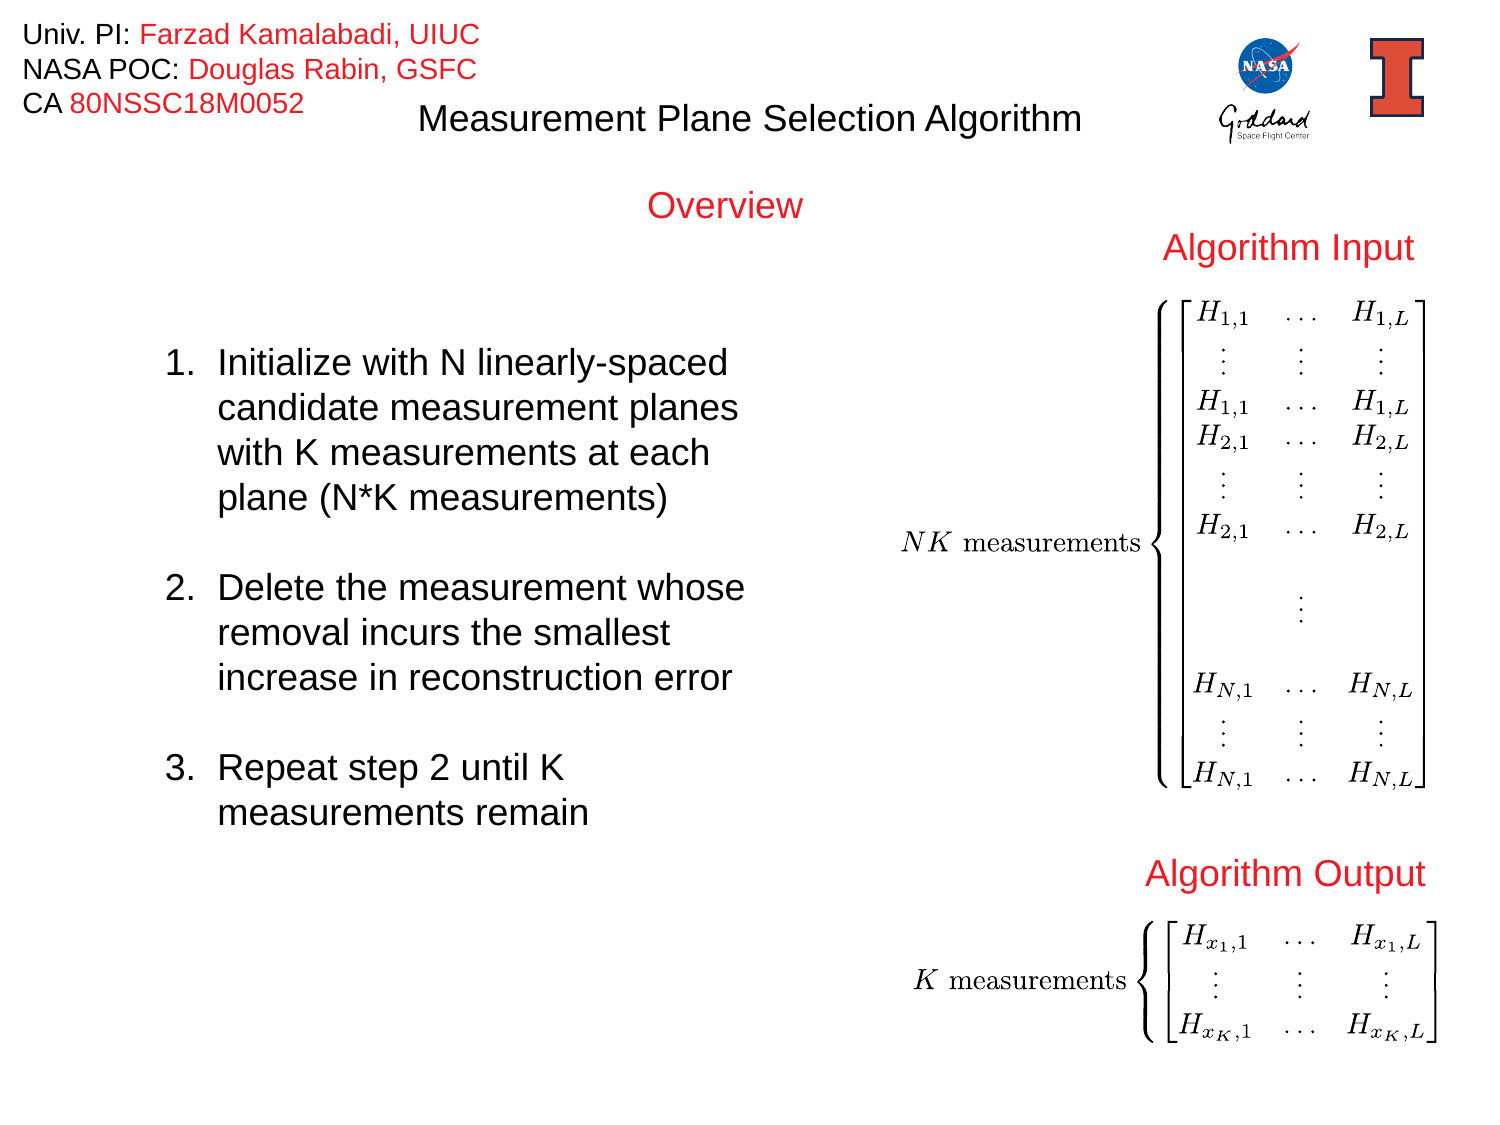

Univ. PI: Farzad Kamalabadi, UIUC
NASA POC: Douglas Rabin, GSFC
CA 80NSSC18M0052
Measurement Plane Selection Algorithm
Overview
Algorithm Input
Initialize with N linearly-spaced candidate measurement planes with K measurements at each plane (N*K measurements)
Delete the measurement whose removal incurs the smallest increase in reconstruction error
Repeat step 2 until K measurements remain
Algorithm Output